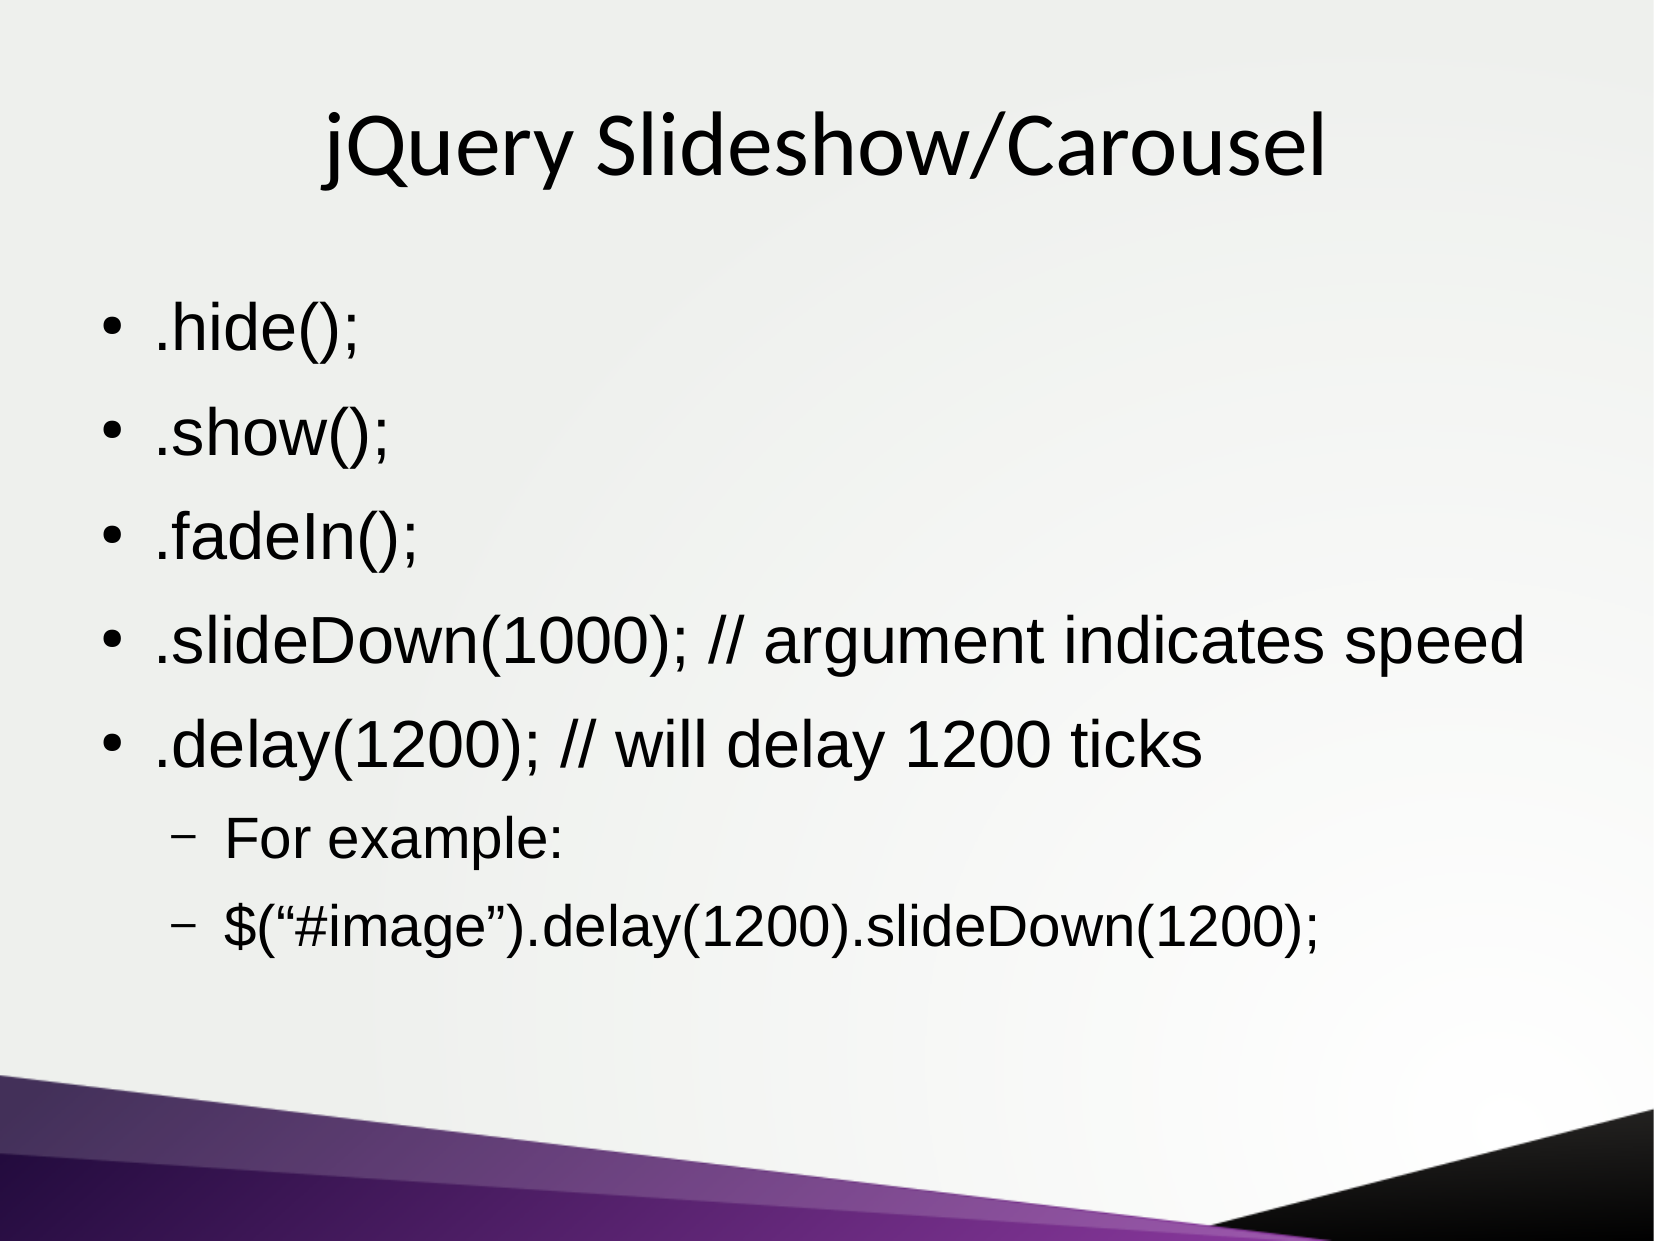

# jQuery Slideshow/Carousel
.hide();
.show();
.fadeIn();
.slideDown(1000); // argument indicates speed
.delay(1200); // will delay 1200 ticks
For example:
$(“#image”).delay(1200).slideDown(1200);